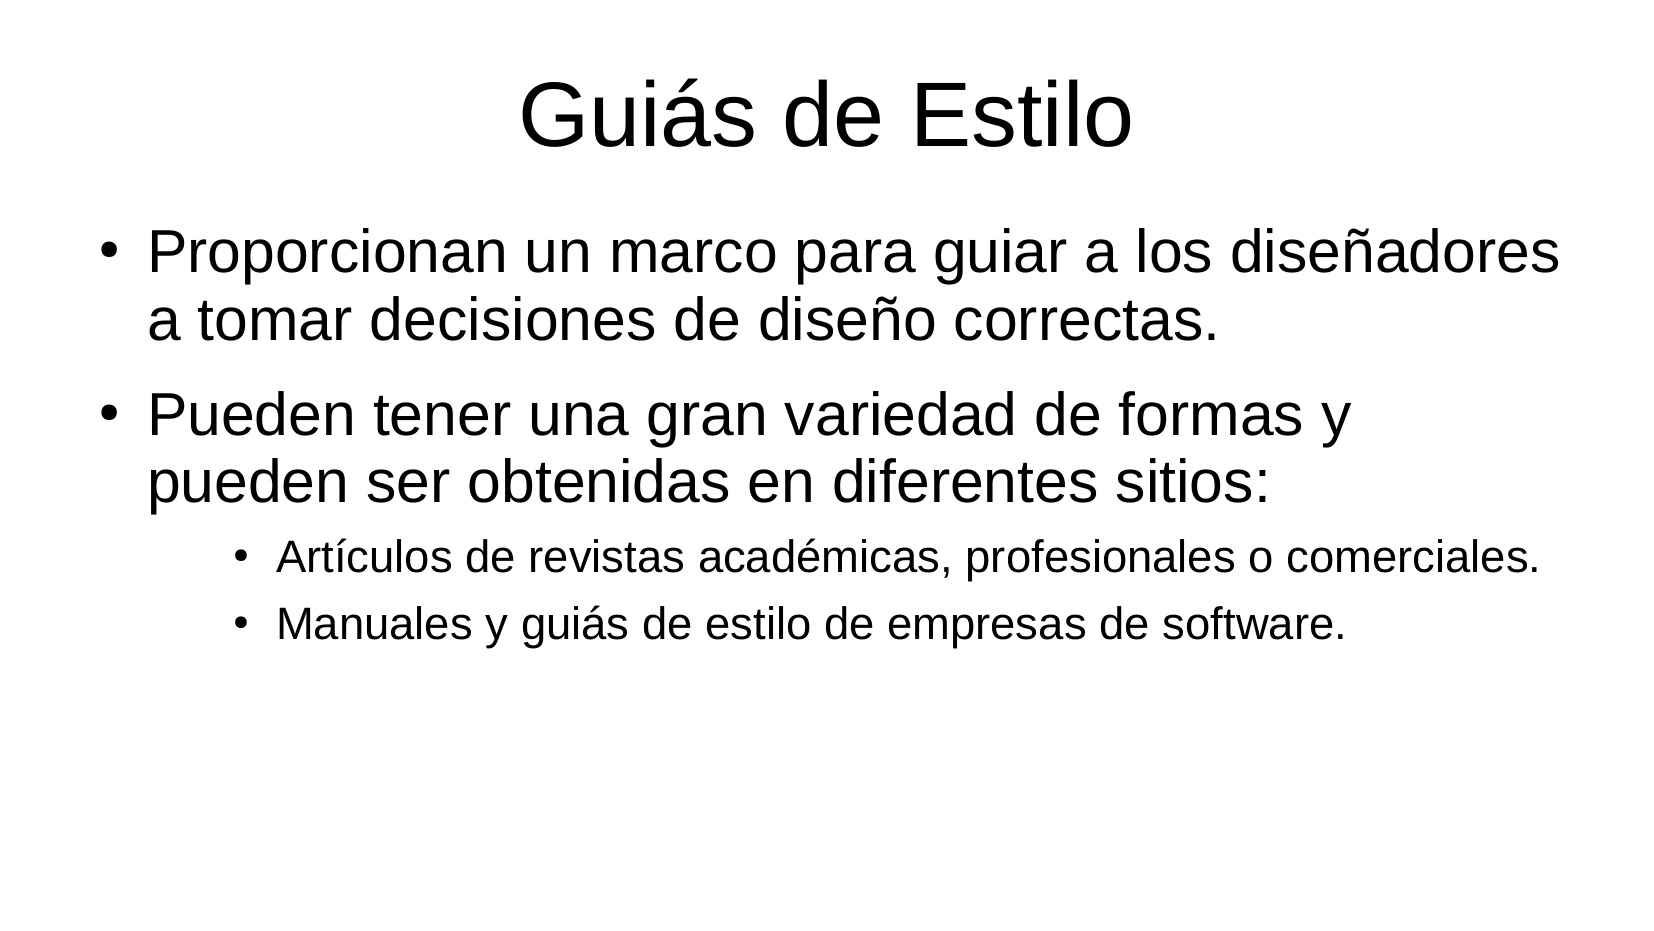

# Guiás de Estilo
Proporcionan un marco para guiar a los diseñadores a tomar decisiones de diseño correctas.
Pueden tener una gran variedad de formas y pueden ser obtenidas en diferentes sitios:
Artículos de revistas académicas, profesionales o comerciales.
Manuales y guiás de estilo de empresas de software.